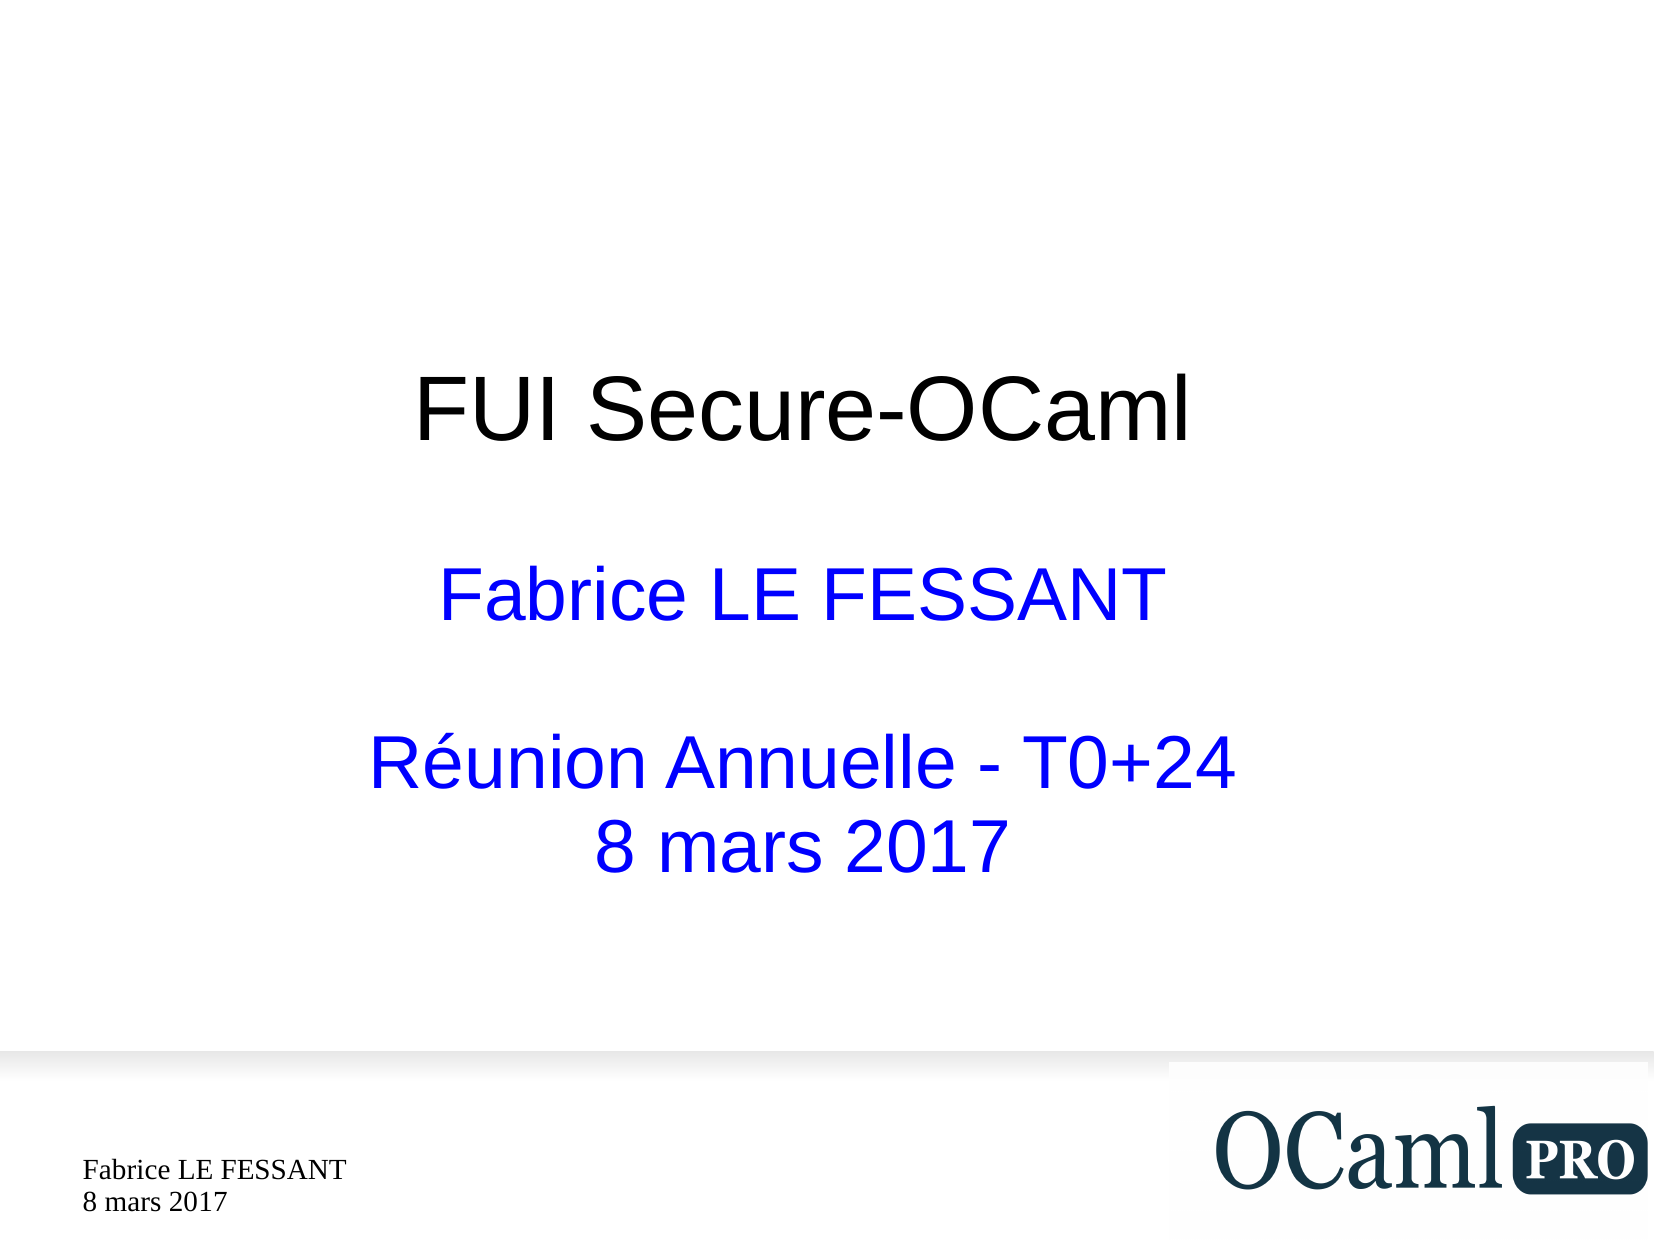

# FUI Secure-OCaml
Fabrice LE FESSANT
Réunion Annuelle - T0+24
8 mars 2017